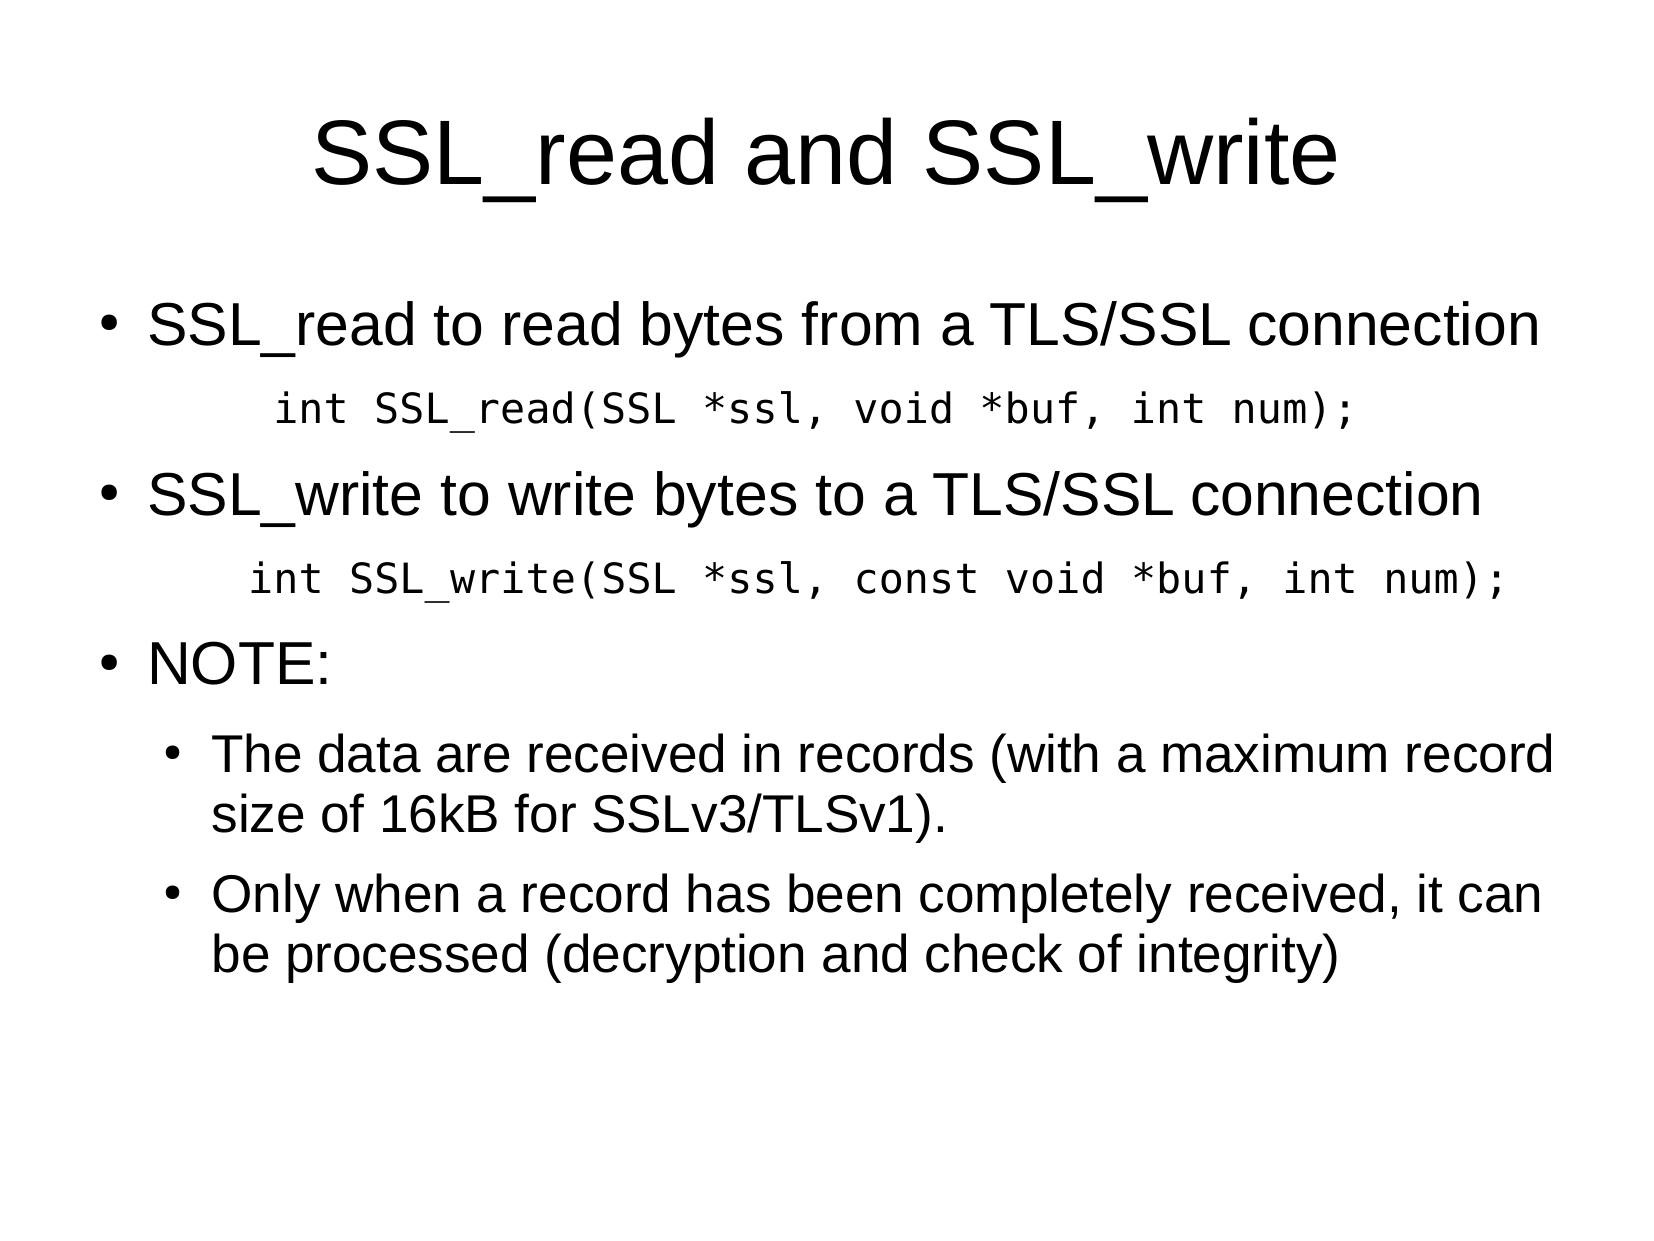

# SSL_read and SSL_write
SSL_read to read bytes from a TLS/SSL connection
 int SSL_read(SSL *ssl, void *buf, int num);
SSL_write to write bytes to a TLS/SSL connection
 int SSL_write(SSL *ssl, const void *buf, int num);
NOTE:
The data are received in records (with a maximum record size of 16kB for SSLv3/TLSv1).
Only when a record has been completely received, it can be processed (decryption and check of integrity)